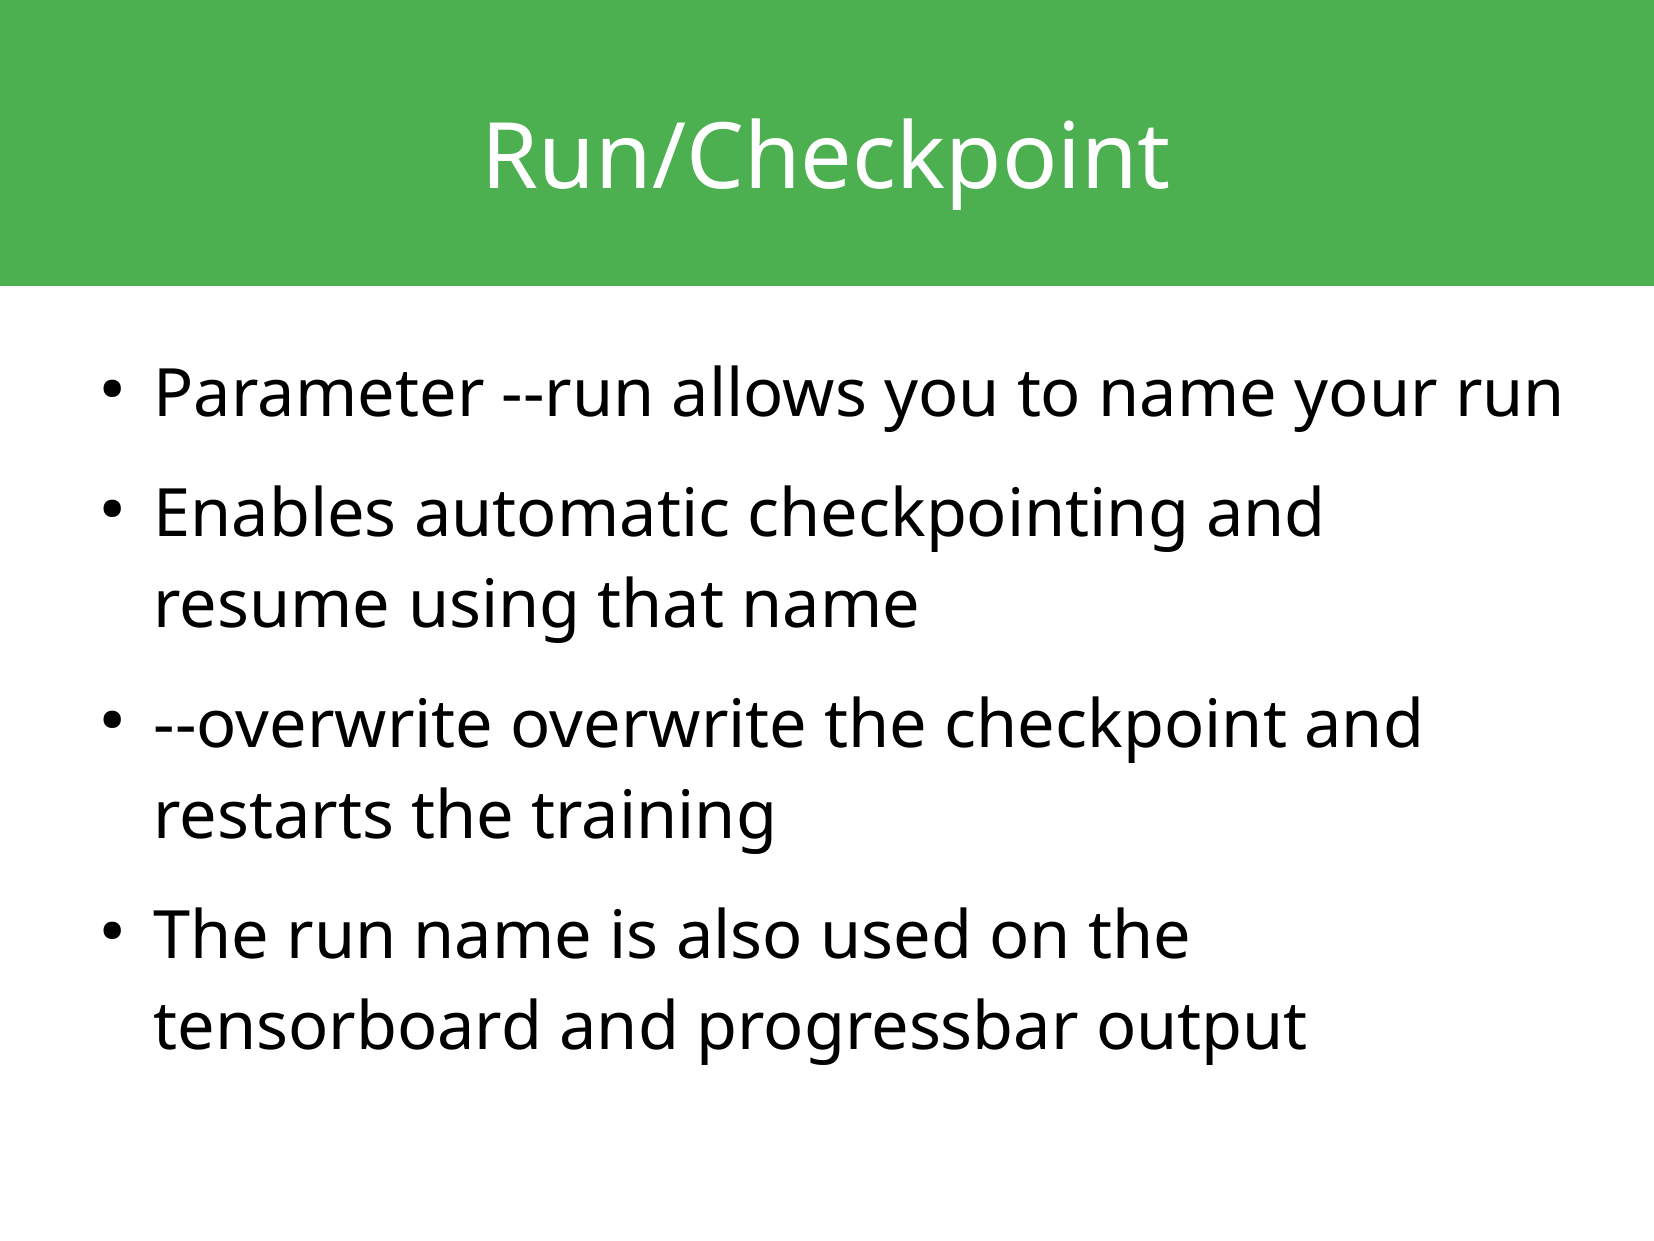

# Run/Checkpoint
Parameter --run allows you to name your run
Enables automatic checkpointing and resume using that name
--overwrite overwrite the checkpoint and restarts the training
The run name is also used on the tensorboard and progressbar output